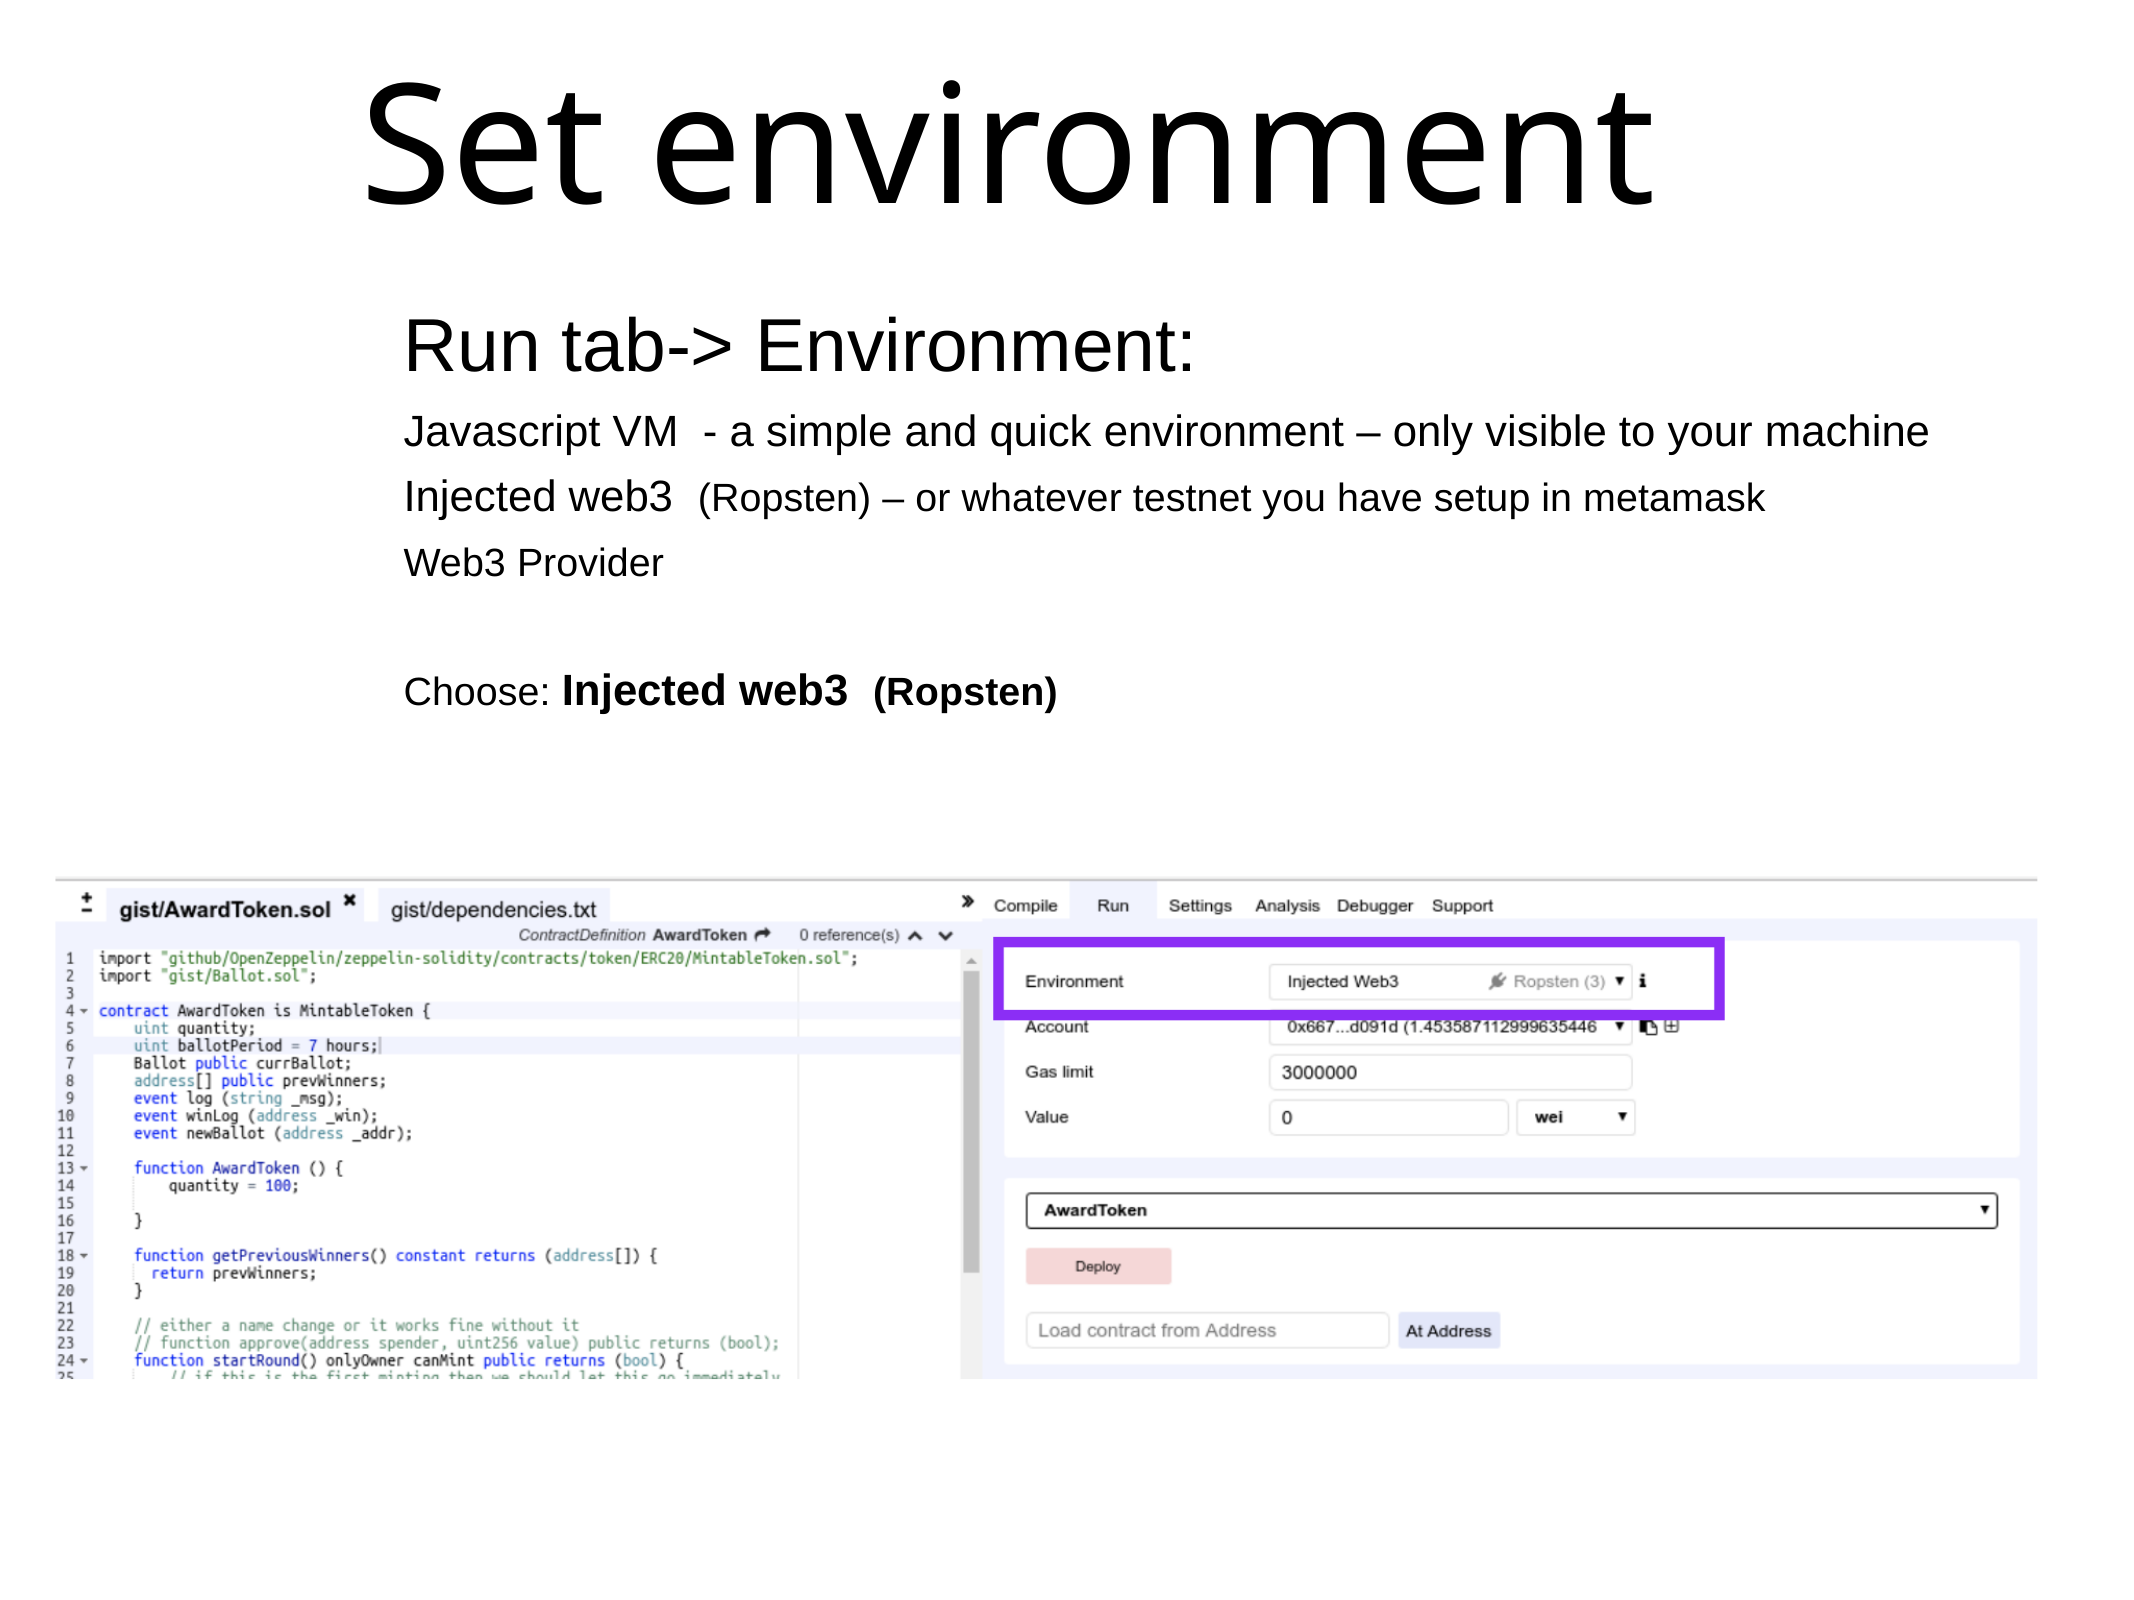

# Set environment
Run tab-> Environment:
Javascript VM - a simple and quick environment – only visible to your machine
Injected web3 (Ropsten) – or whatever testnet you have setup in metamask
Web3 Provider
Choose: Injected web3 (Ropsten)